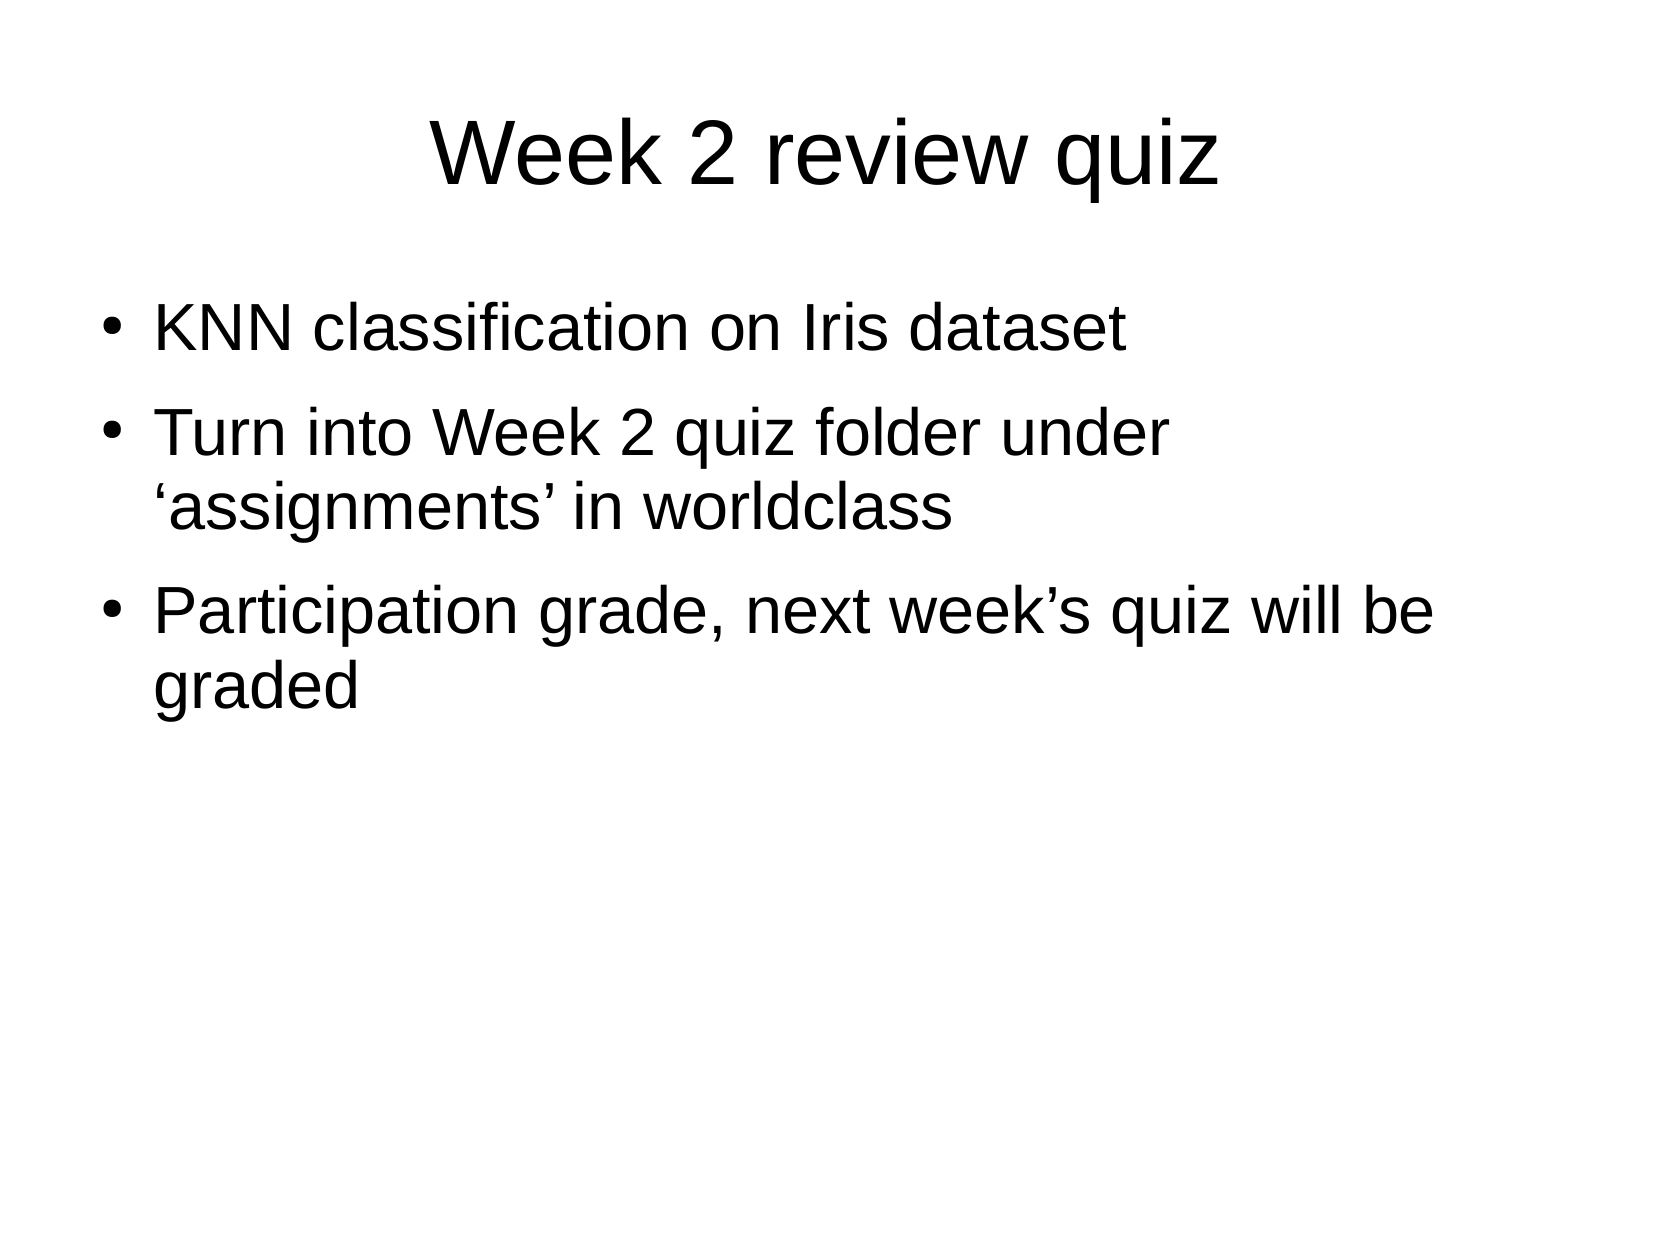

# Week 2 review quiz
KNN classification on Iris dataset
Turn into Week 2 quiz folder under ‘assignments’ in worldclass
Participation grade, next week’s quiz will be graded